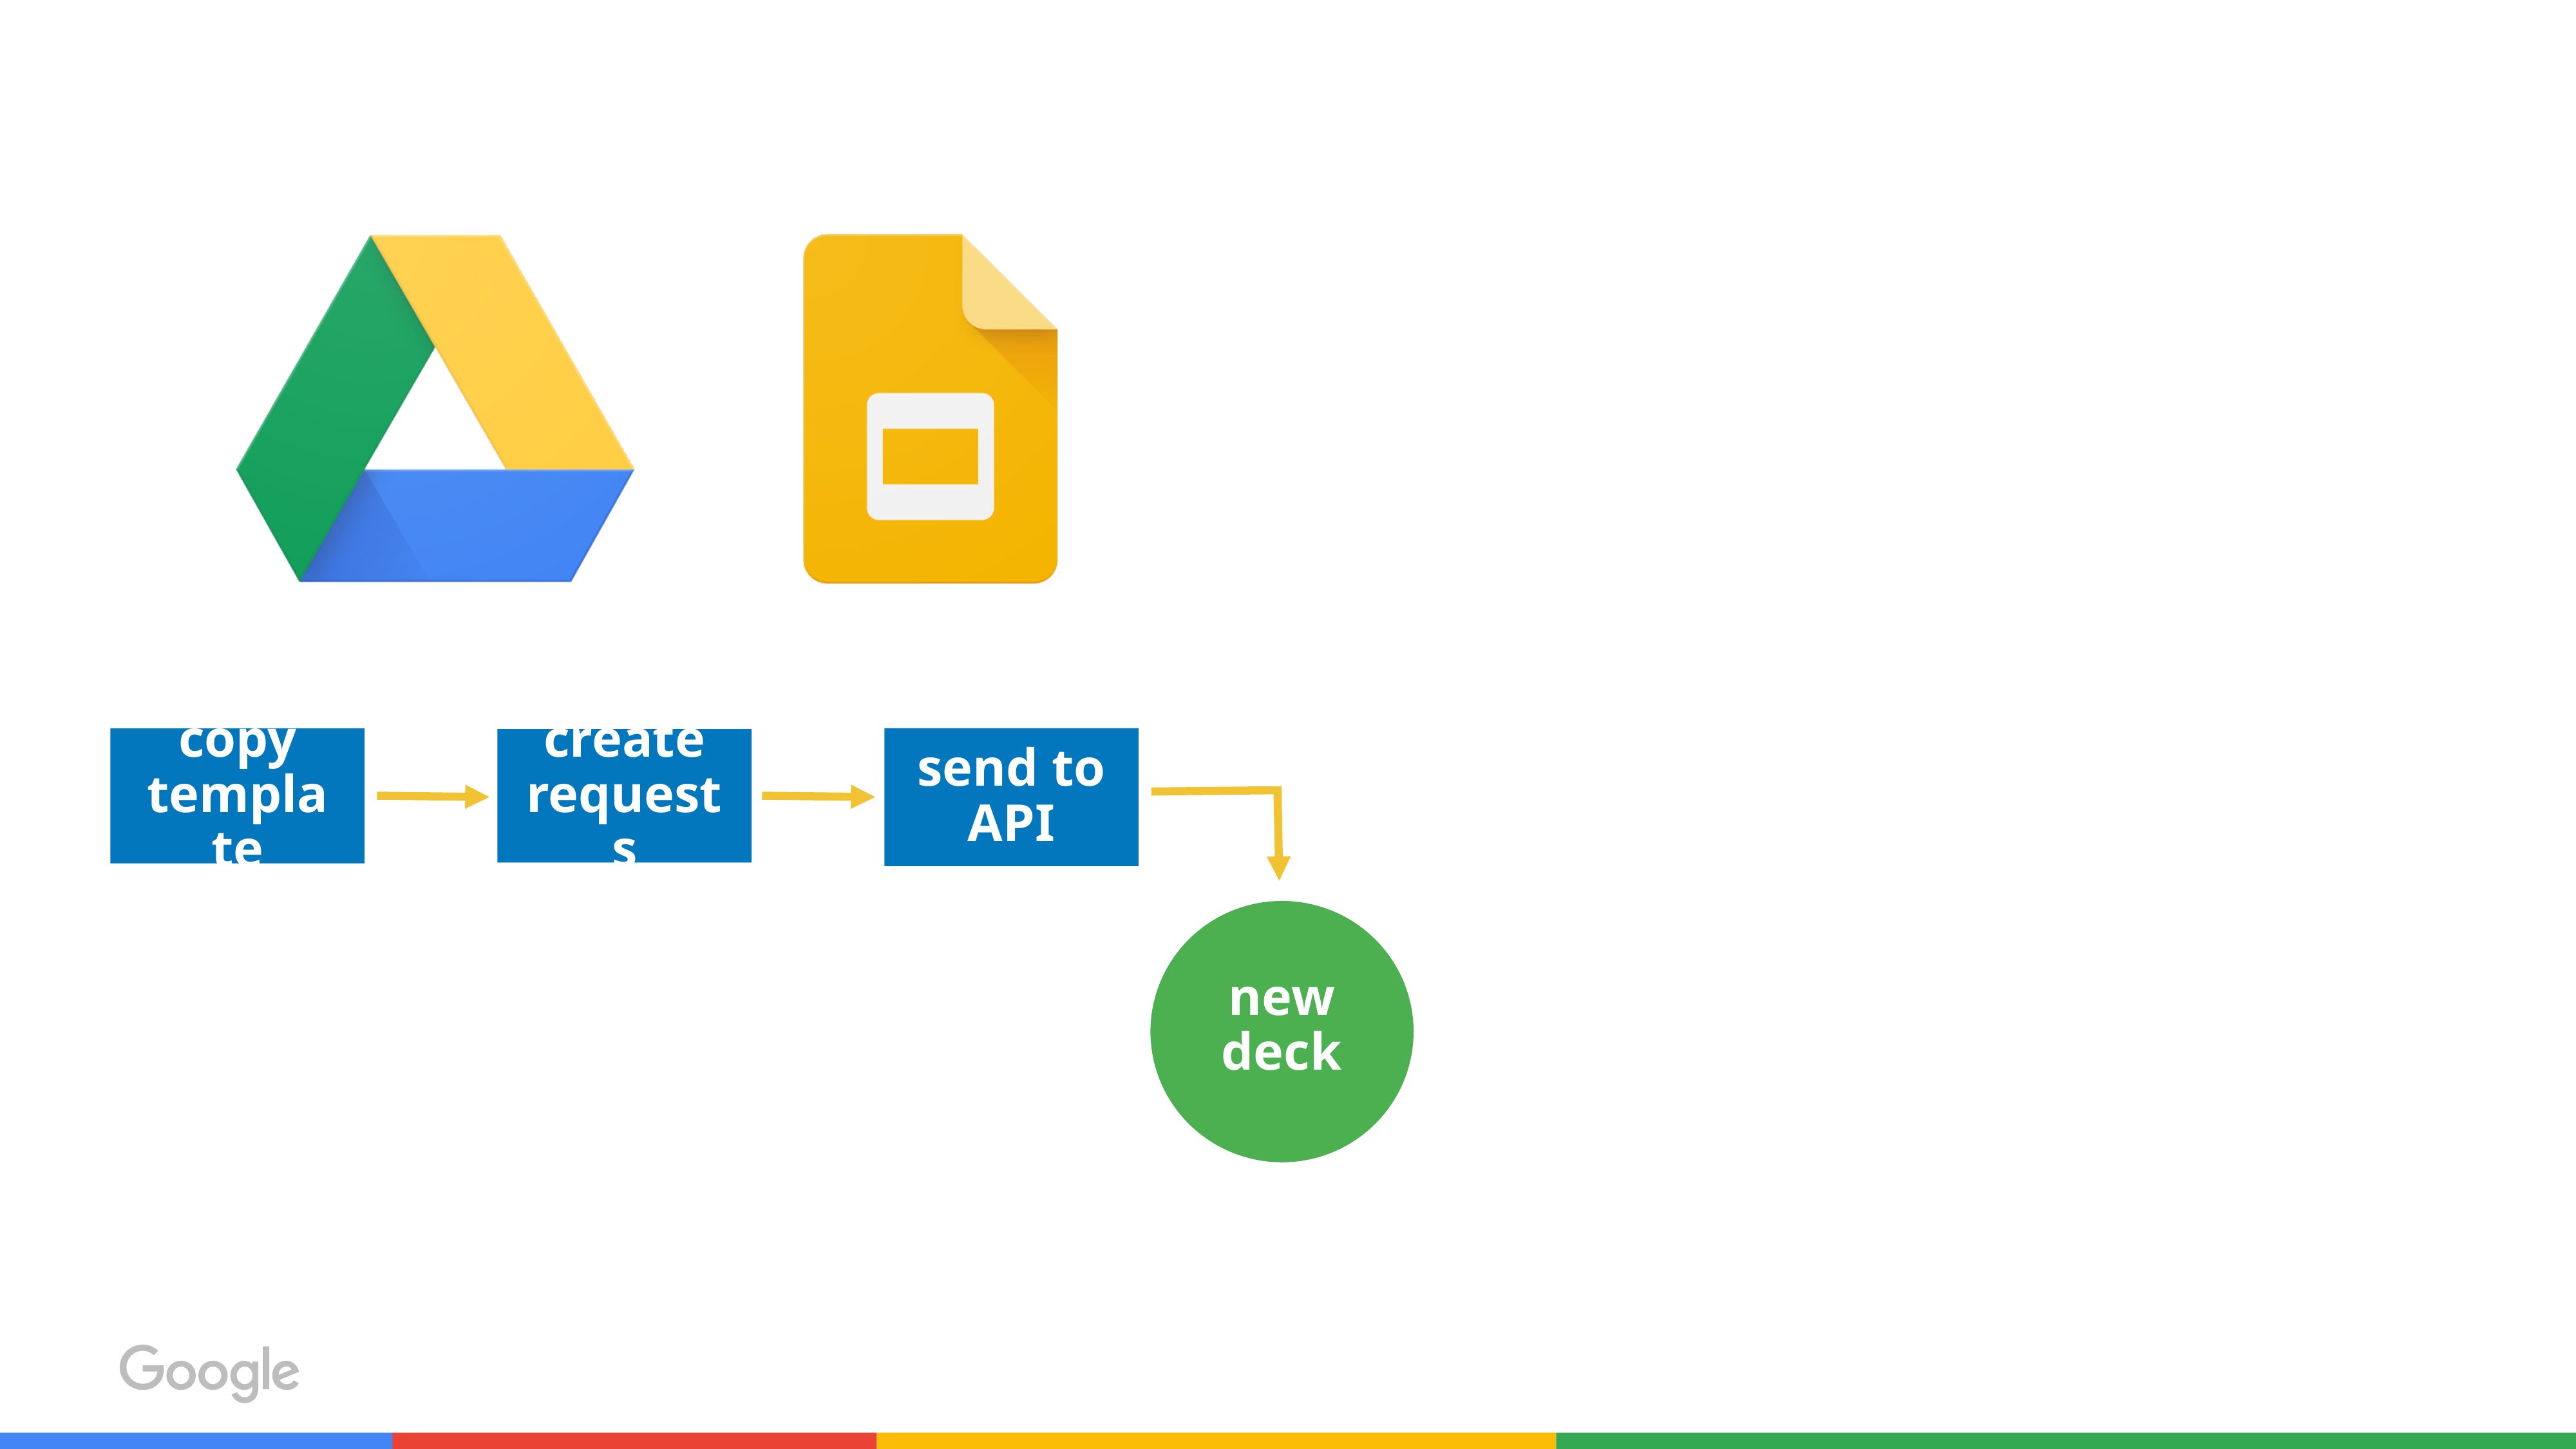

create requests
copy template
send to API
new deck